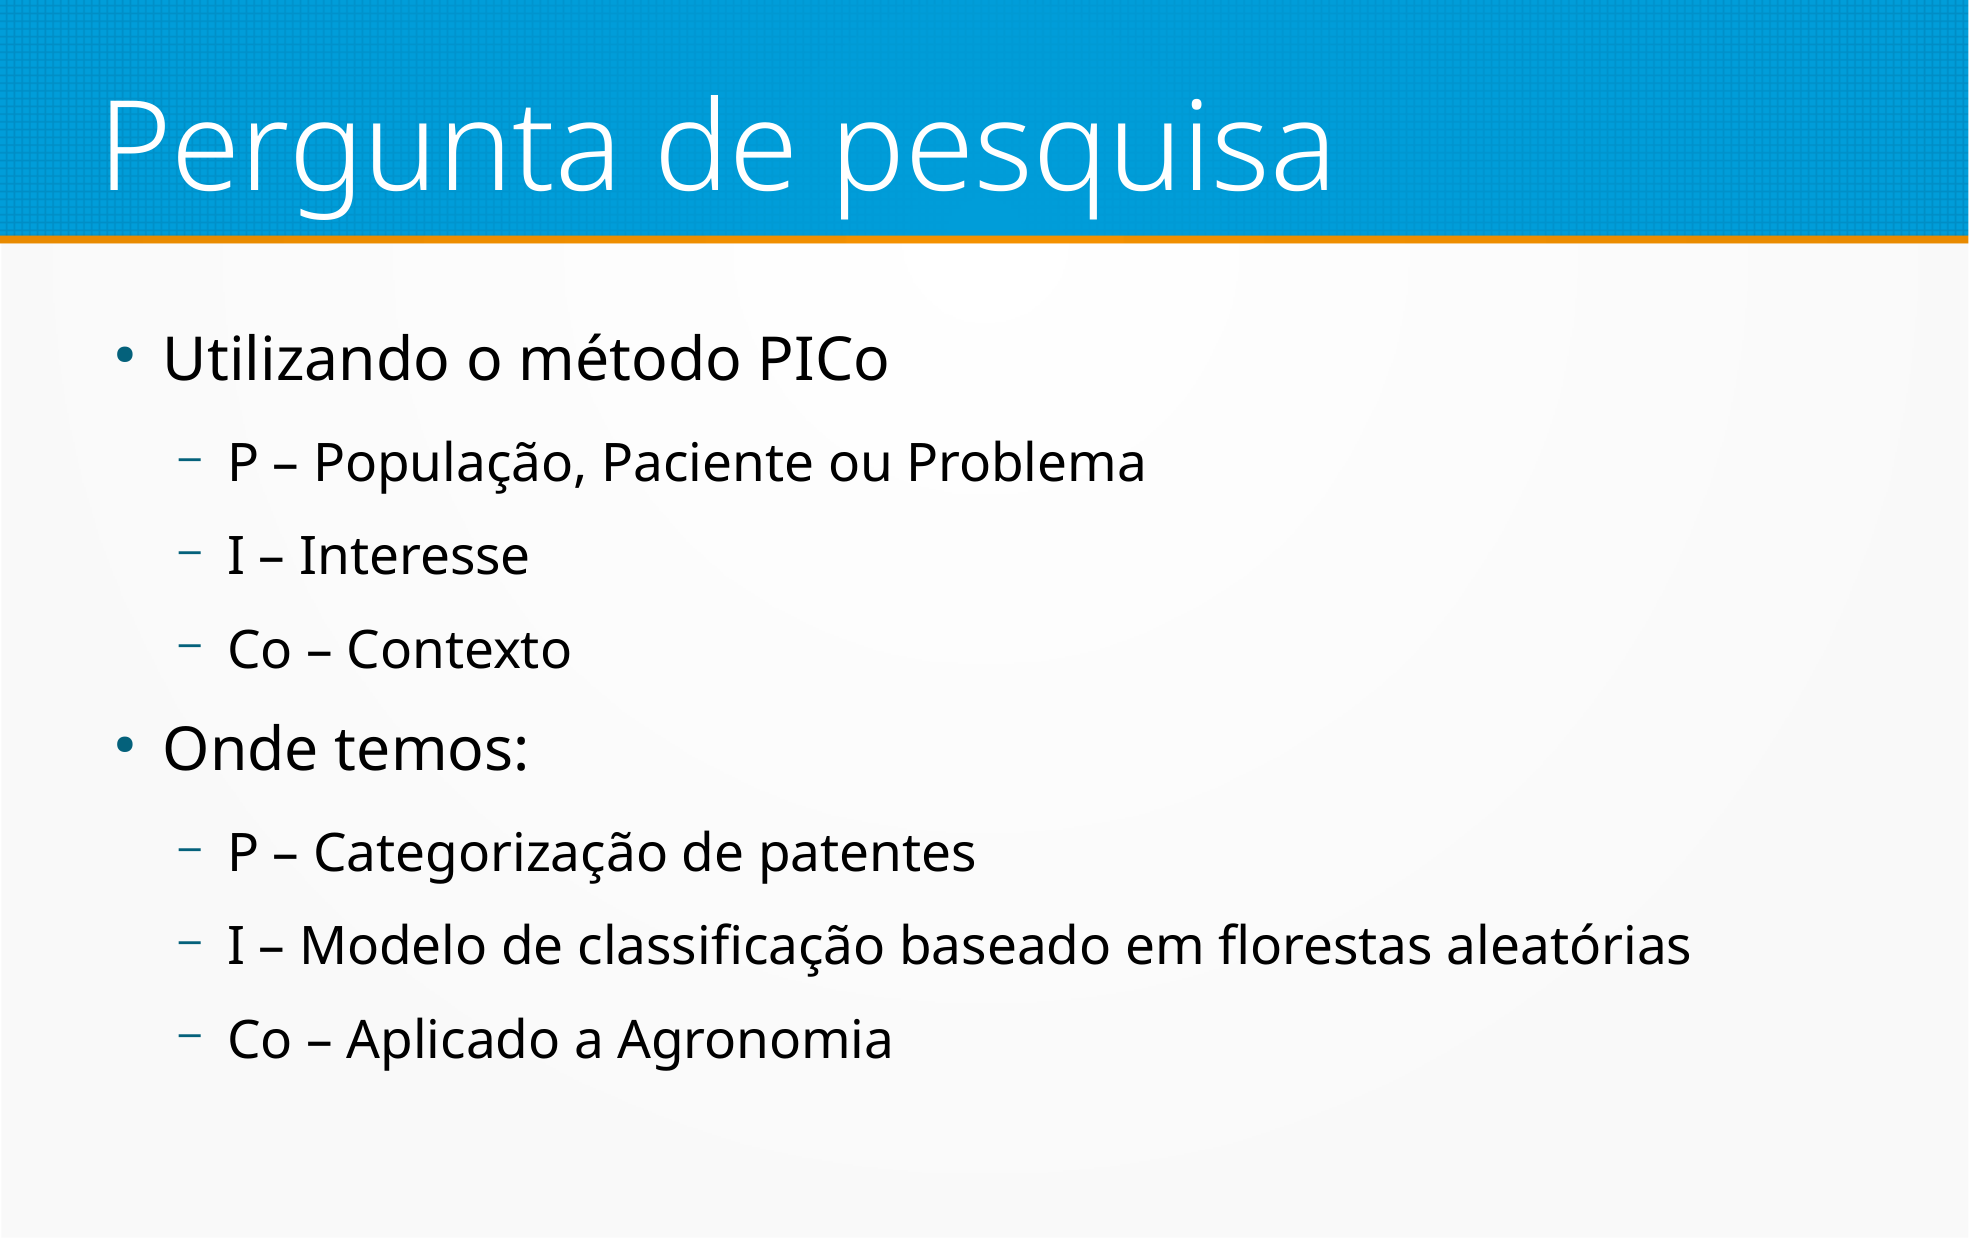

# Pergunta de pesquisa
Utilizando o método PICo
P – População, Paciente ou Problema
I – Interesse
Co – Contexto
Onde temos:
P – Categorização de patentes
I – Modelo de classificação baseado em florestas aleatórias
Co – Aplicado a Agronomia